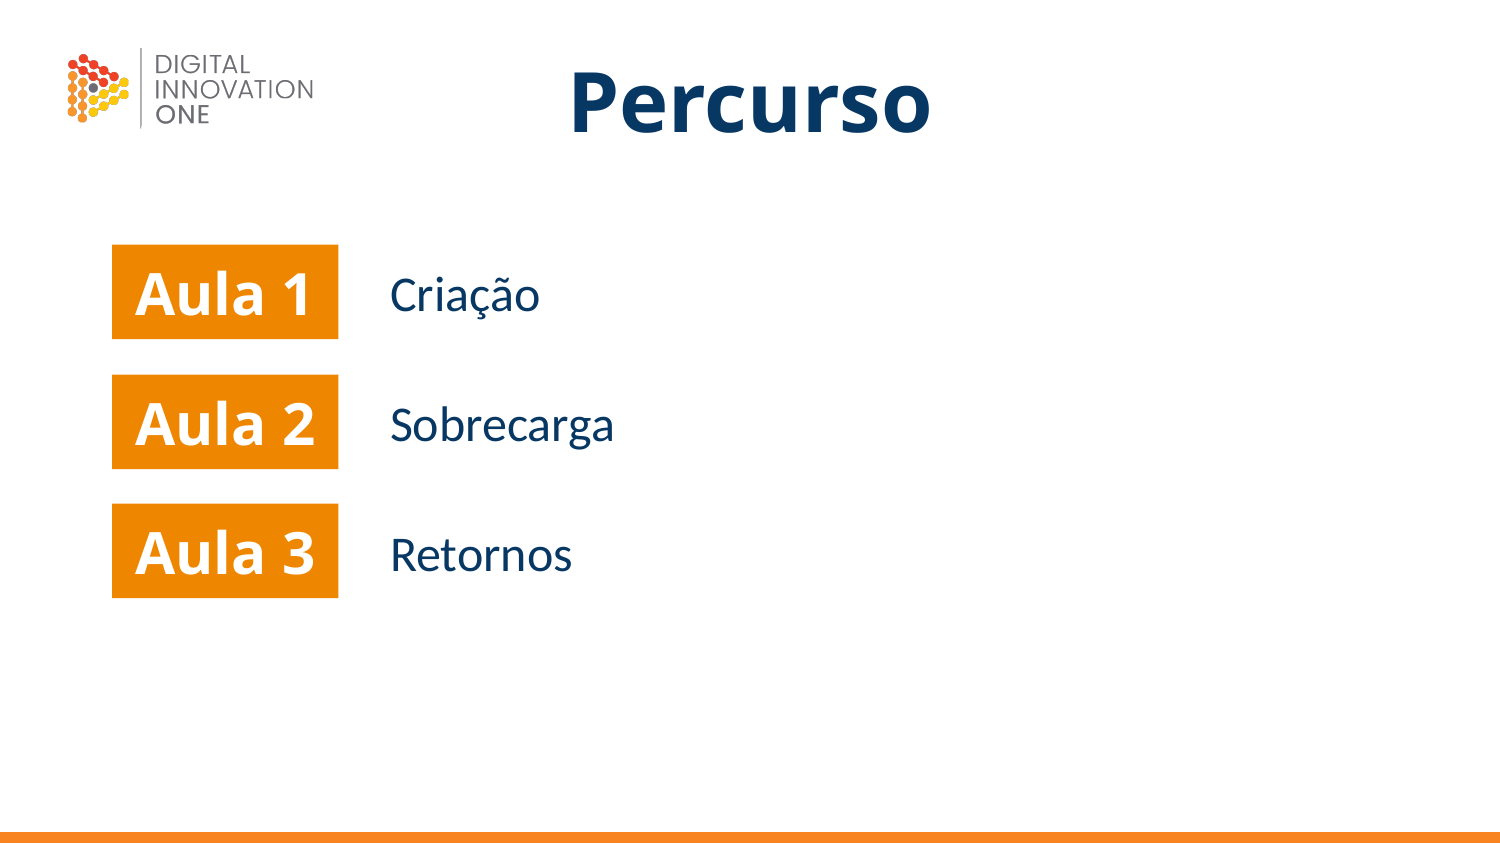

# Percurso
Aula 1
Criação
Aula 2
Sobrecarga
Aula 3
Retornos